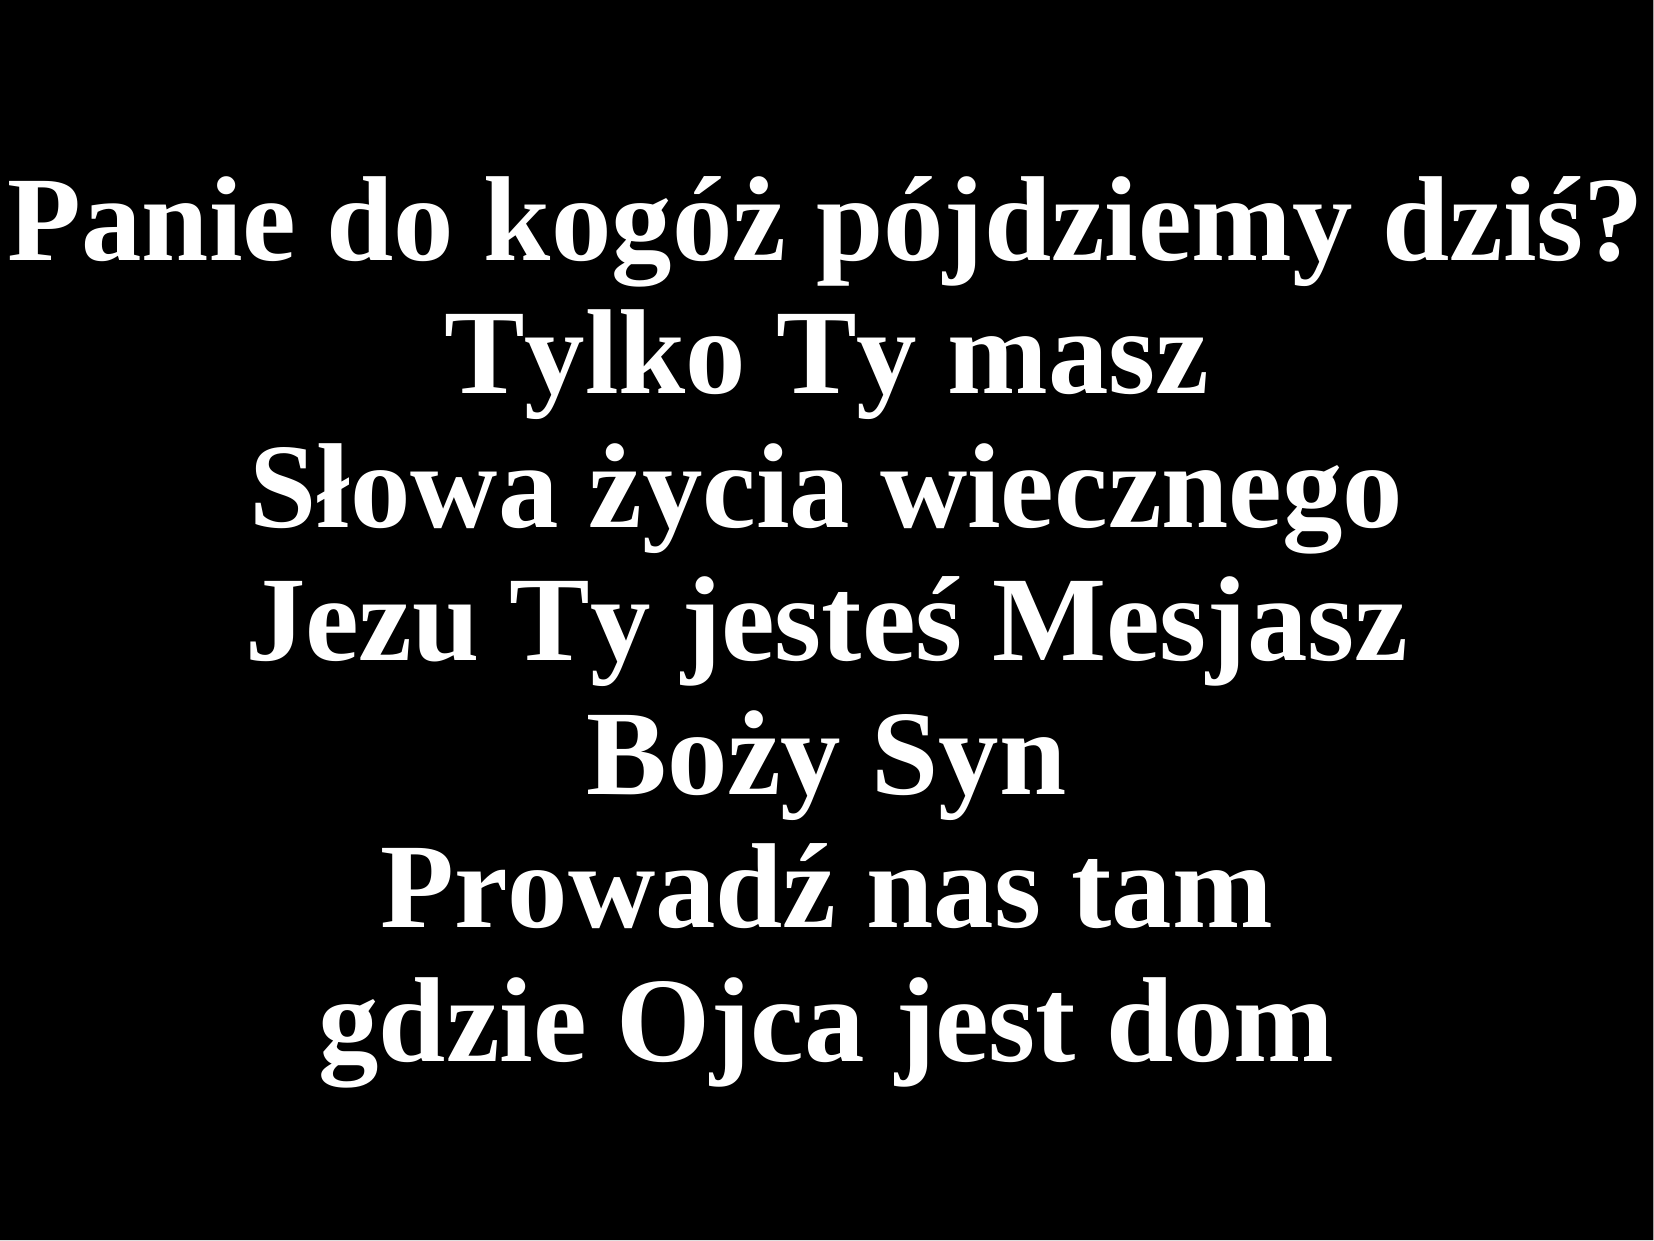

# Panie do kogóż pójdziemy dziś? Tylko Ty masz Słowa życia wiecznego Jezu Ty jesteś Mesjasz Boży Syn Prowadź nas tam gdzie Ojca jest dom